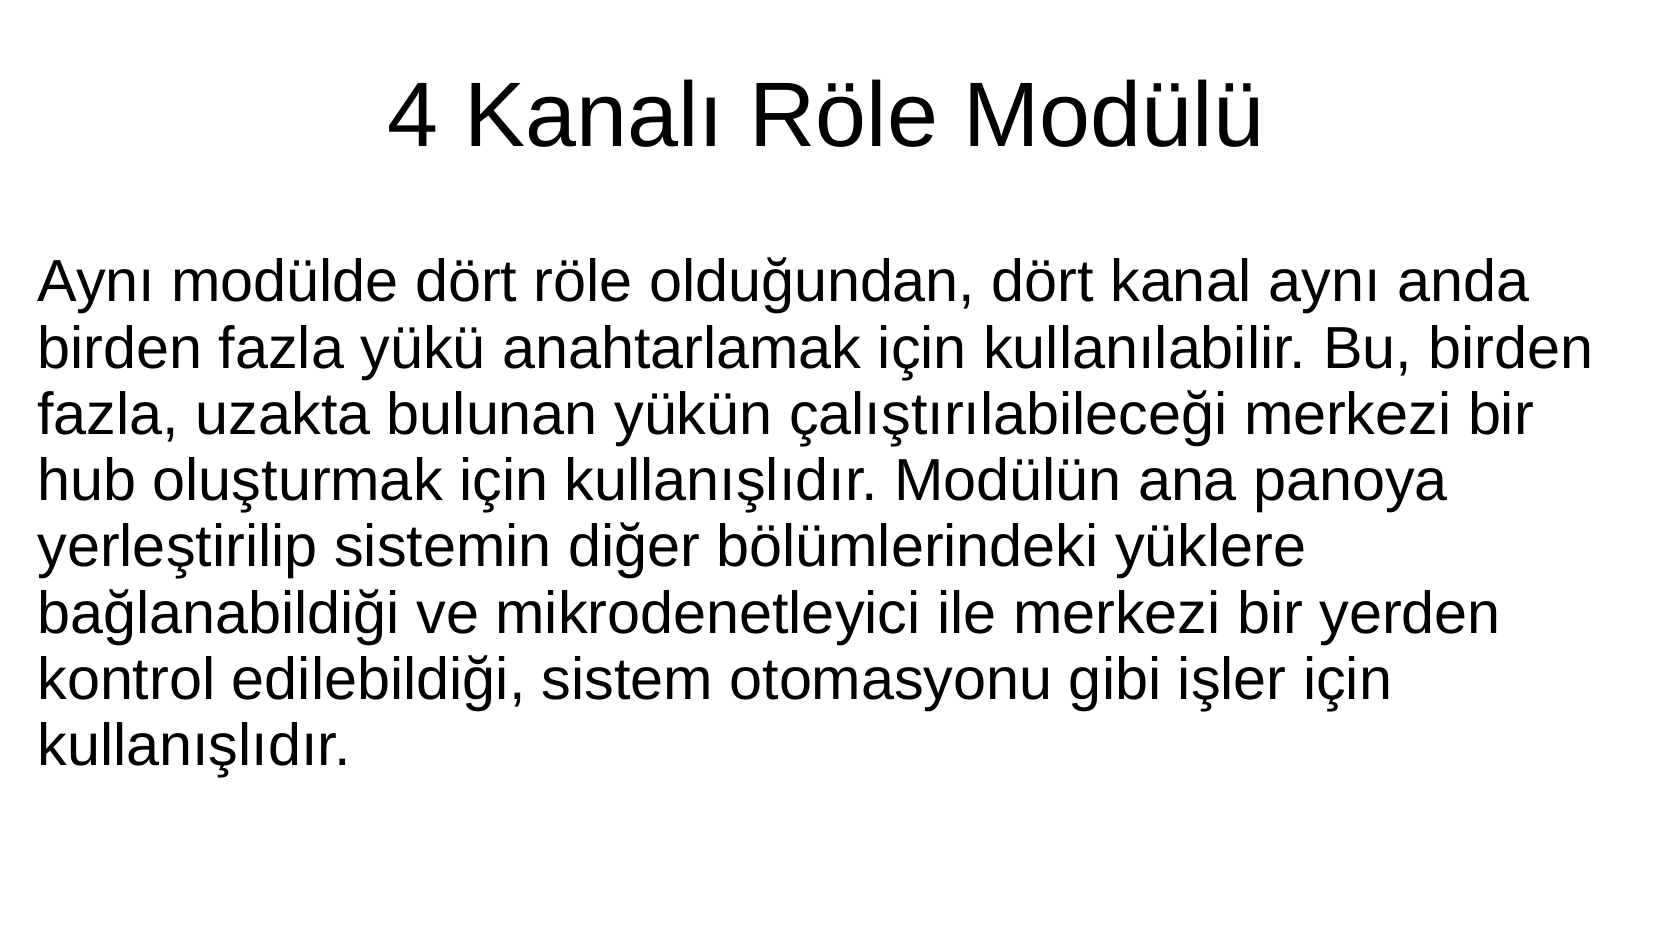

# 4 Kanalı Röle Modülü
Aynı modülde dört röle olduğundan, dört kanal aynı anda birden fazla yükü anahtarlamak için kullanılabilir. Bu, birden fazla, uzakta bulunan yükün çalıştırılabileceği merkezi bir hub oluşturmak için kullanışlıdır. Modülün ana panoya yerleştirilip sistemin diğer bölümlerindeki yüklere bağlanabildiği ve mikrodenetleyici ile merkezi bir yerden kontrol edilebildiği, sistem otomasyonu gibi işler için kullanışlıdır.